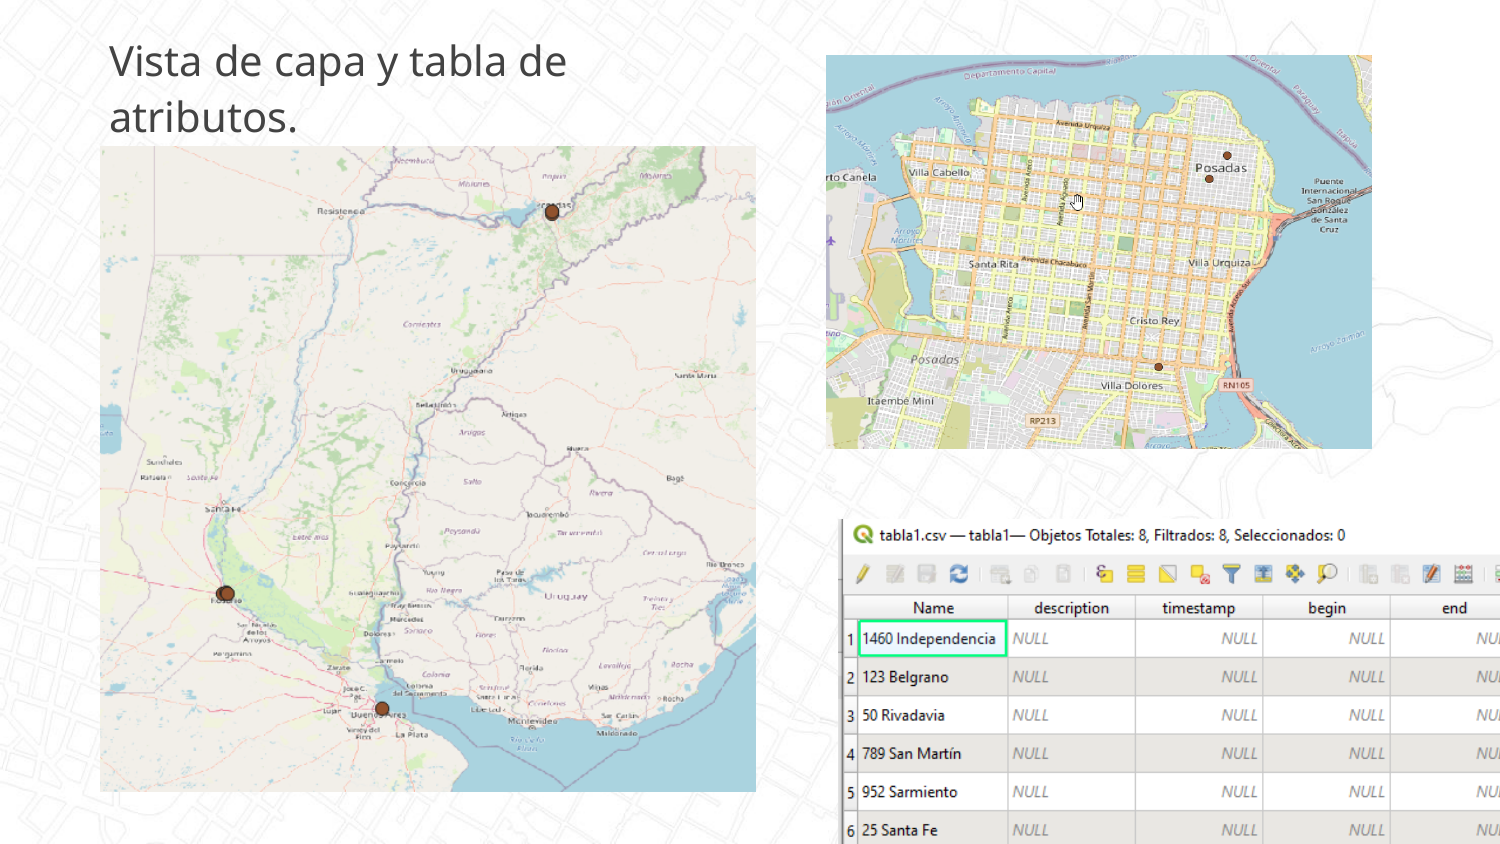

Vista de capa y tabla de atributos.